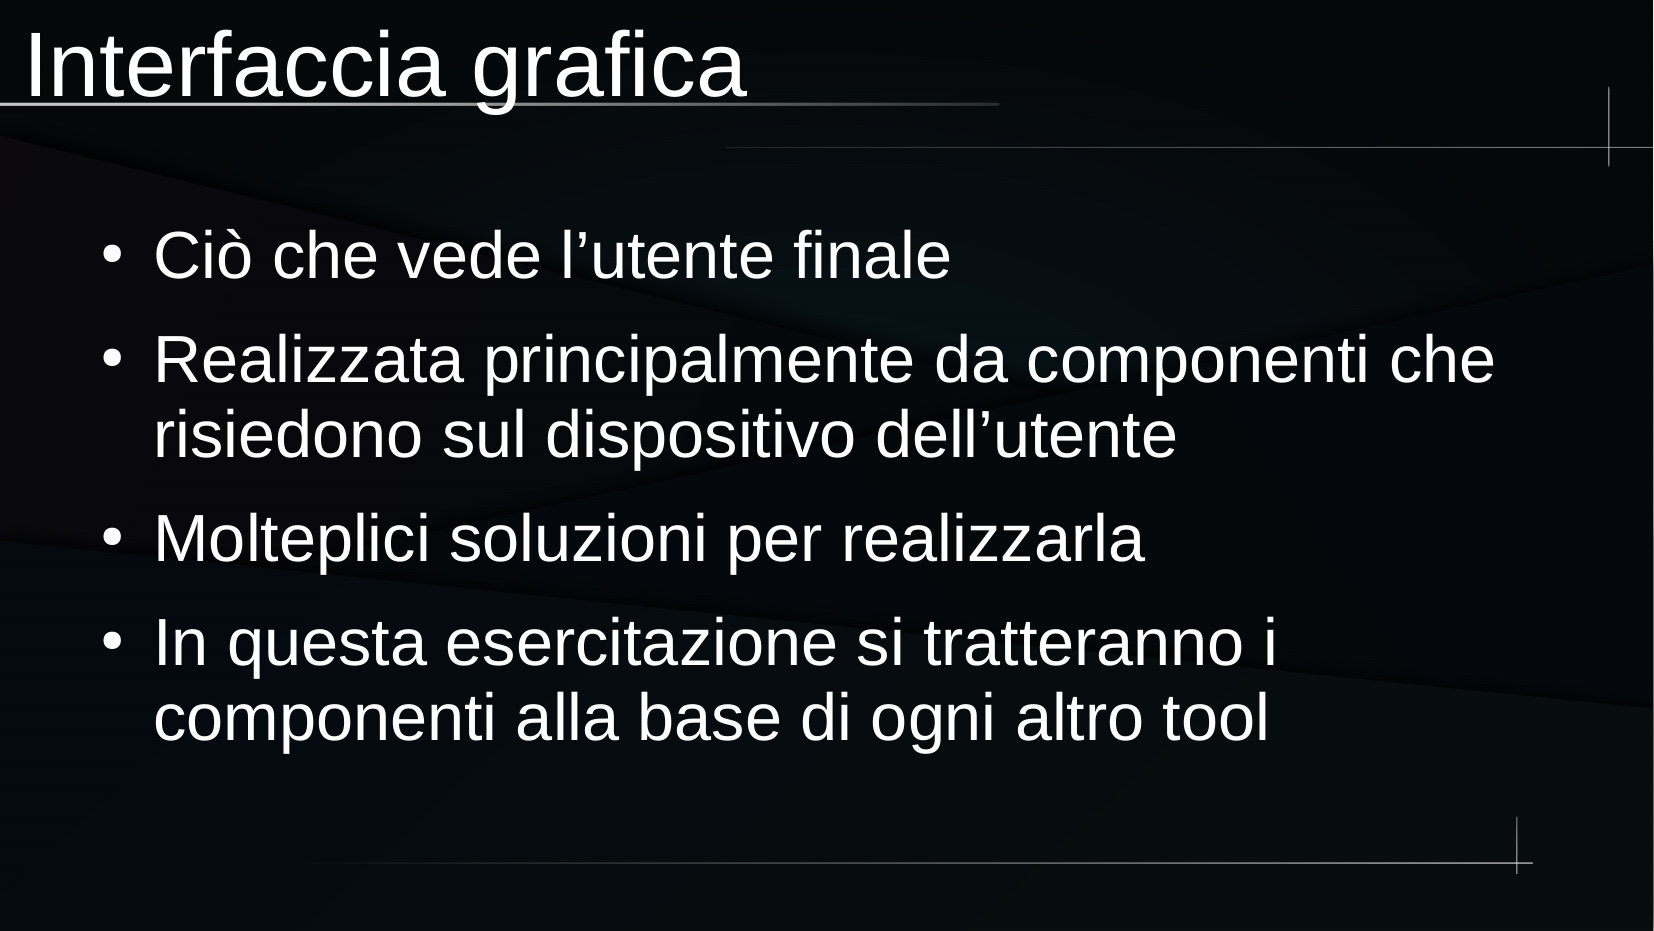

# Interfaccia grafica
Ciò che vede l’utente finale
Realizzata principalmente da componenti che risiedono sul dispositivo dell’utente
Molteplici soluzioni per realizzarla
In questa esercitazione si tratteranno i componenti alla base di ogni altro tool